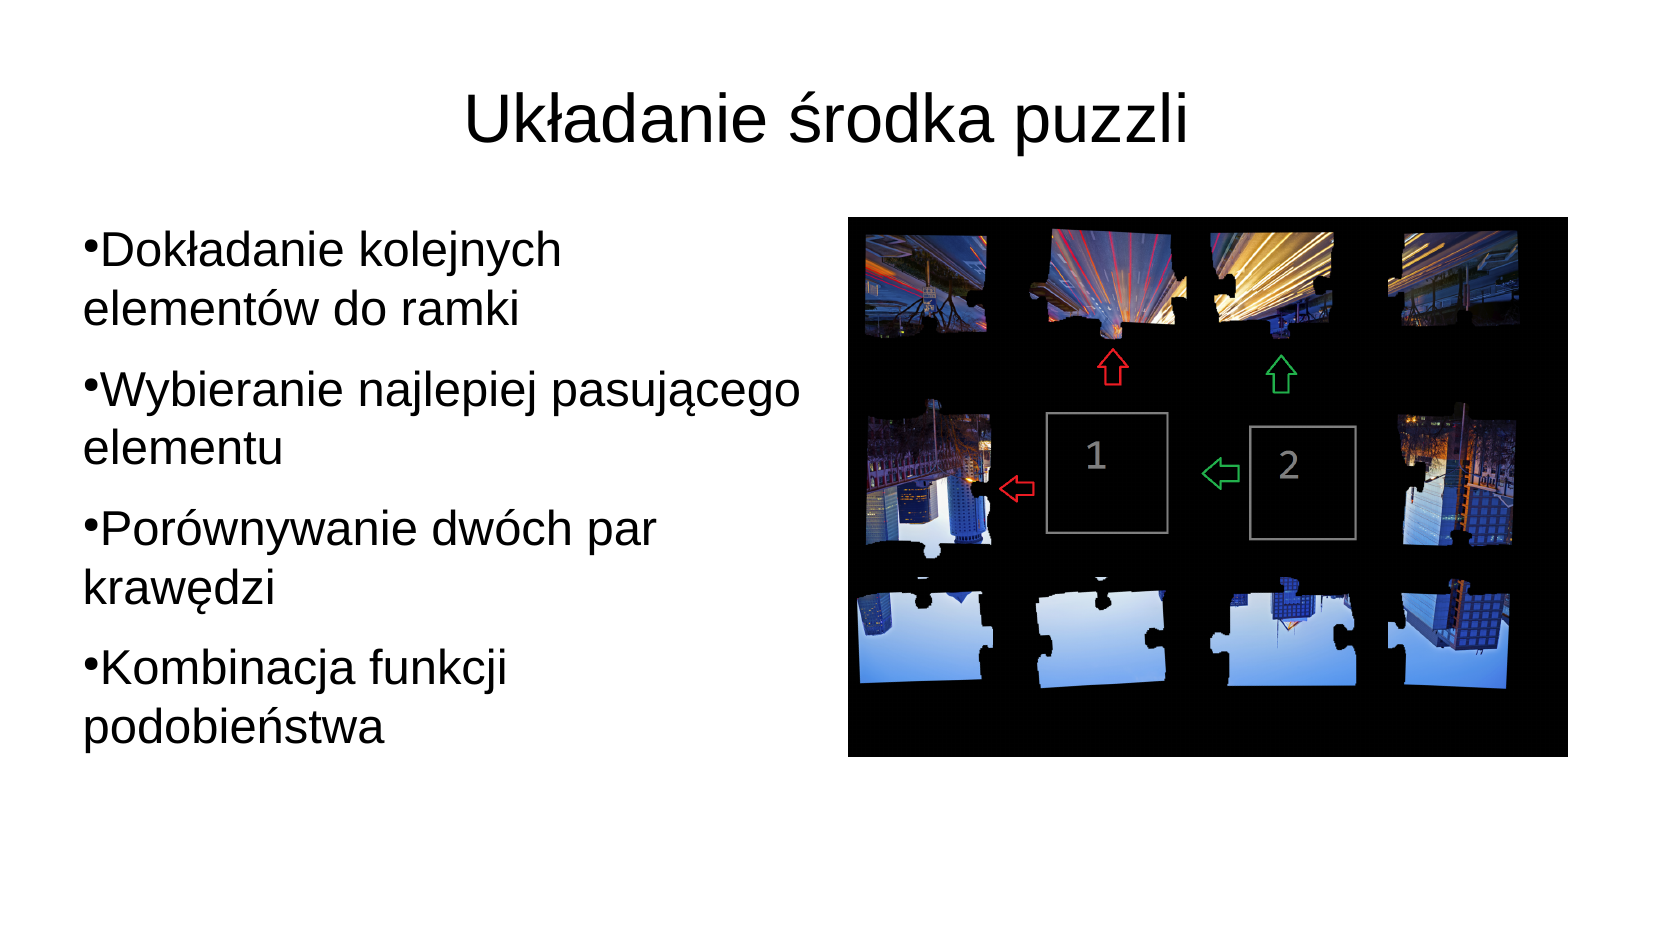

# Układanie środka puzzli
Dokładanie kolejnych elementów do ramki
Wybieranie najlepiej pasującego elementu
Porównywanie dwóch par krawędzi
Kombinacja funkcji podobieństwa